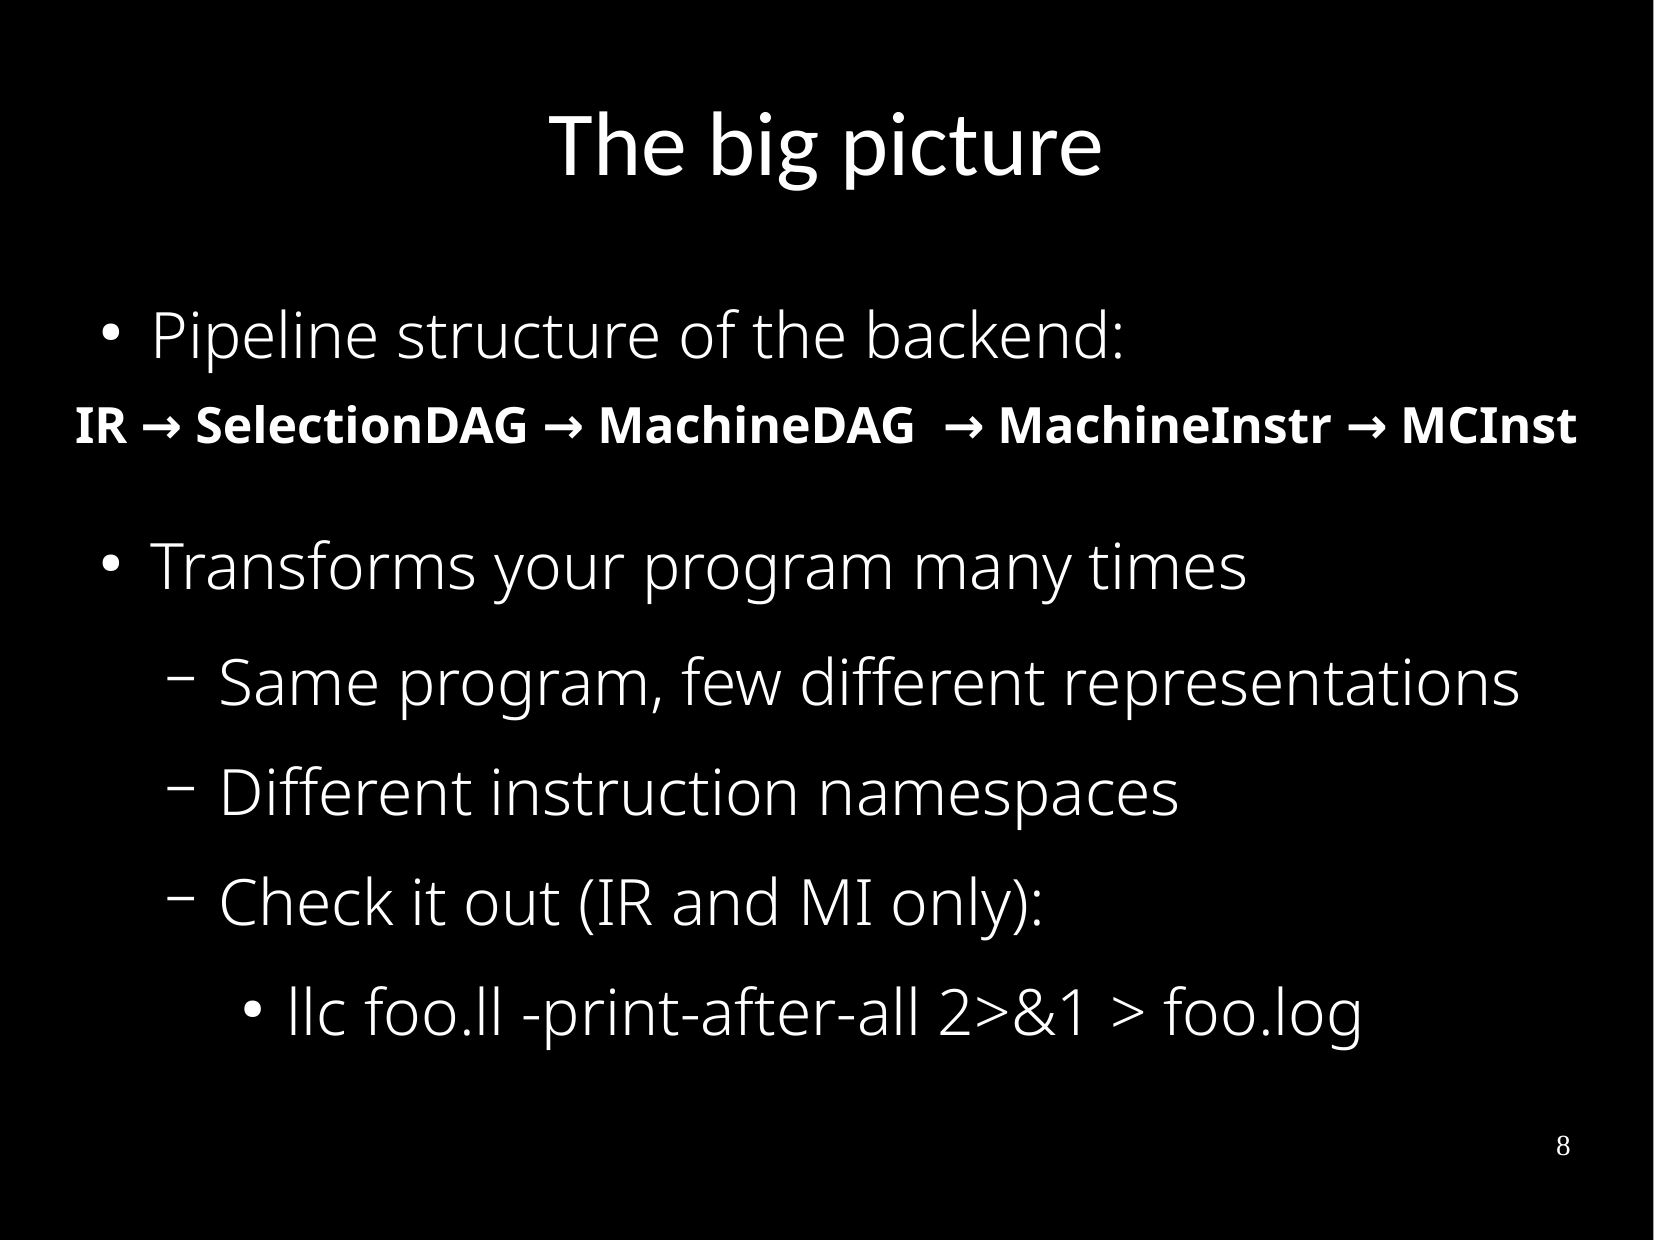

# The big picture
Pipeline structure of the backend:
Transforms your program many times
Same program, few different representations
Different instruction namespaces
Check it out (IR and MI only):
llc foo.ll -print-after-all 2>&1 > foo.log
IR → SelectionDAG → MachineDAG → MachineInstr → MCInst
8